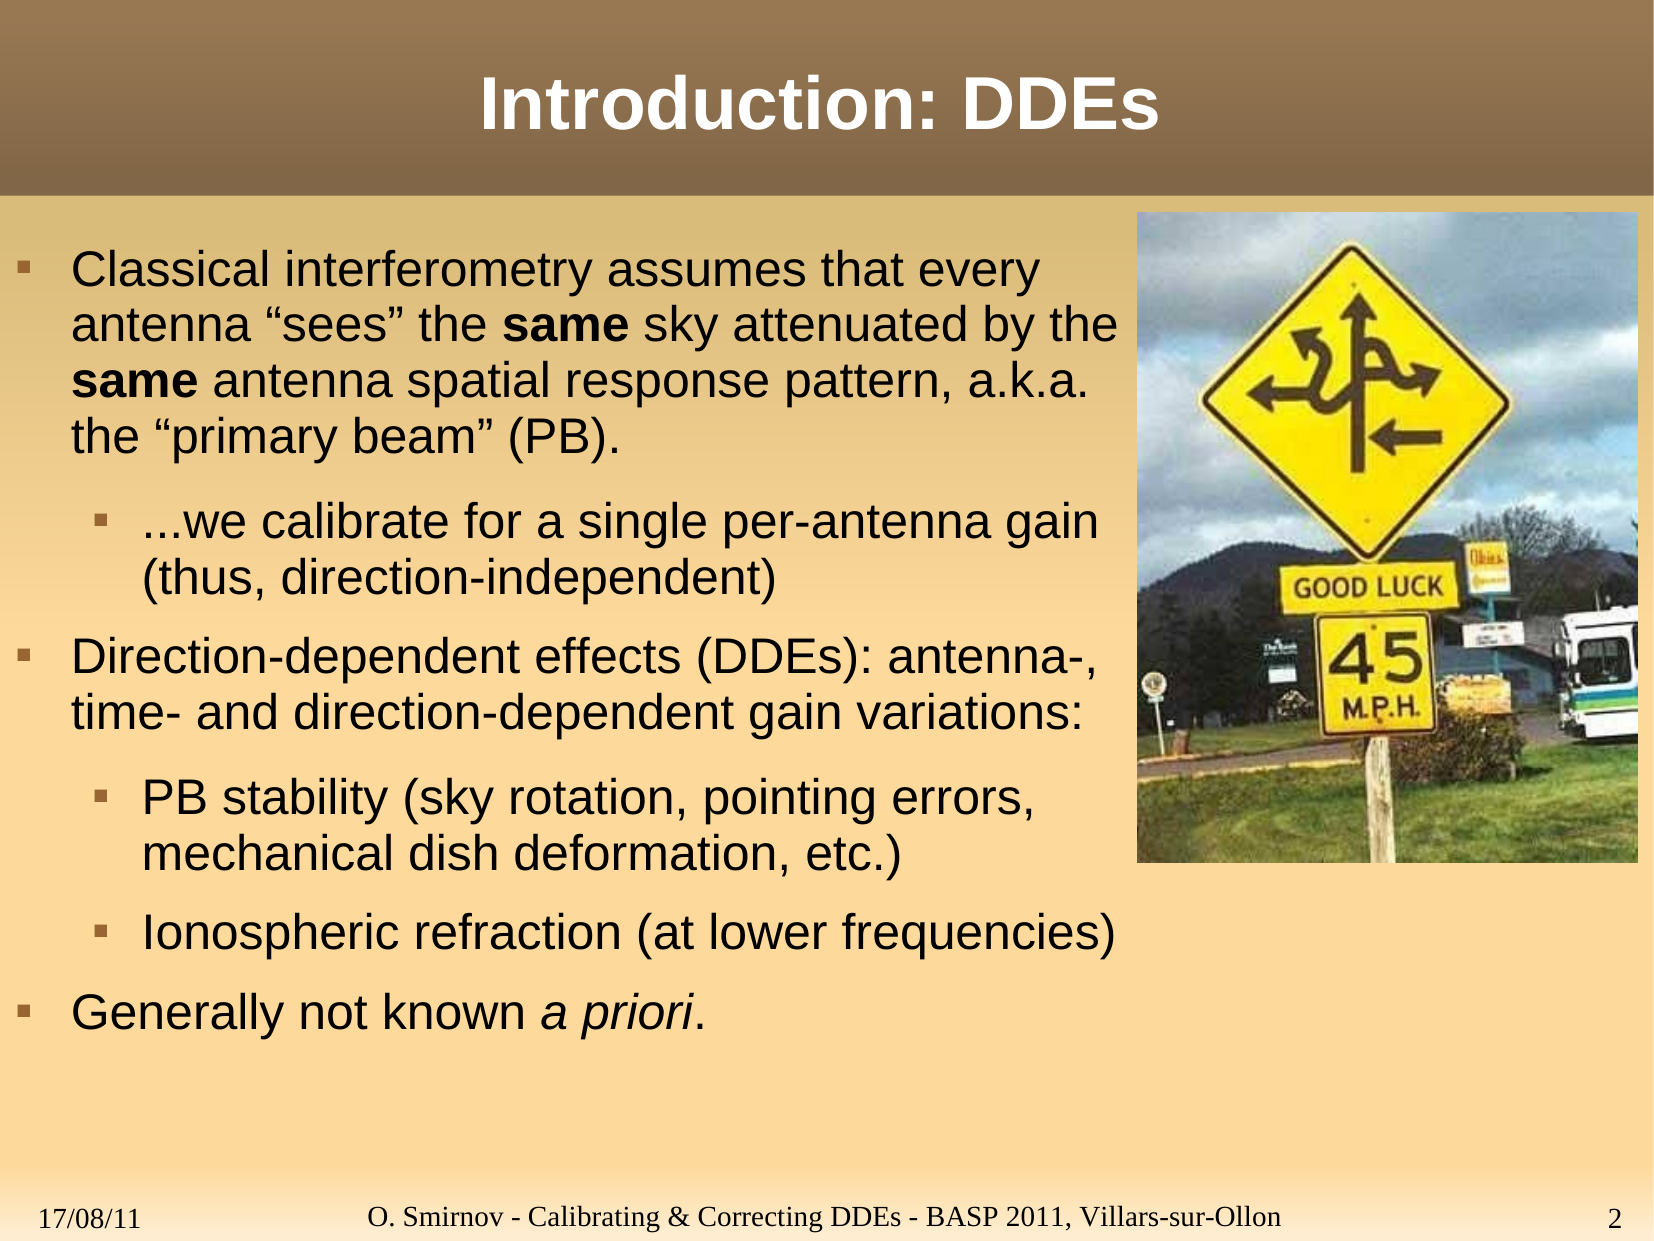

# Introduction: DDEs
Classical interferometry assumes that every antenna “sees” the same sky attenuated by the same antenna spatial response pattern, a.k.a. the “primary beam” (PB).
...we calibrate for a single per-antenna gain (thus, direction-independent)
Direction-dependent effects (DDEs): antenna-, time- and direction-dependent gain variations:
PB stability (sky rotation, pointing errors,
mechanical dish deformation, etc.)
Ionospheric refraction (at lower frequencies)
Generally not known a priori.
O. Smirnov - Calibrating & Correcting DDEs - BASP 2011, Villars-sur-Ollon
17/08/11
2